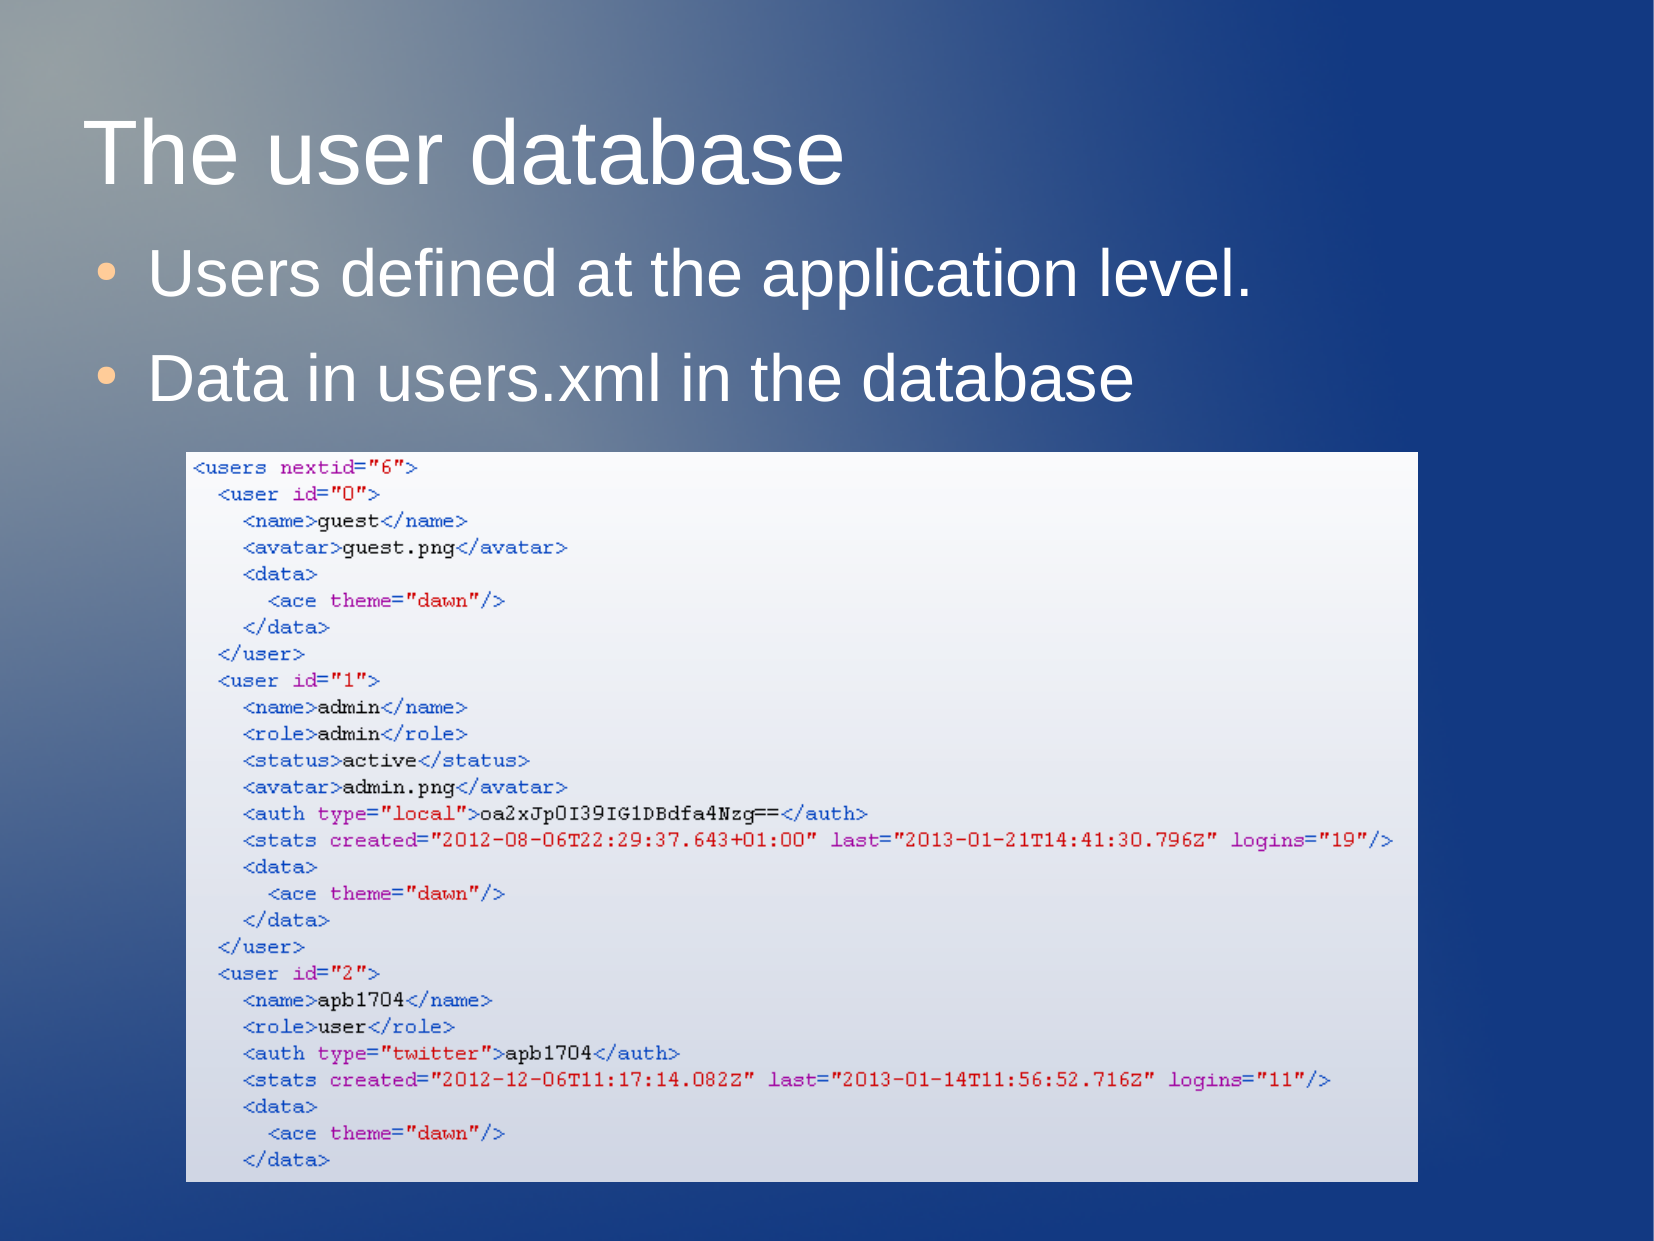

# The user database
Users defined at the application level.
Data in users.xml in the database